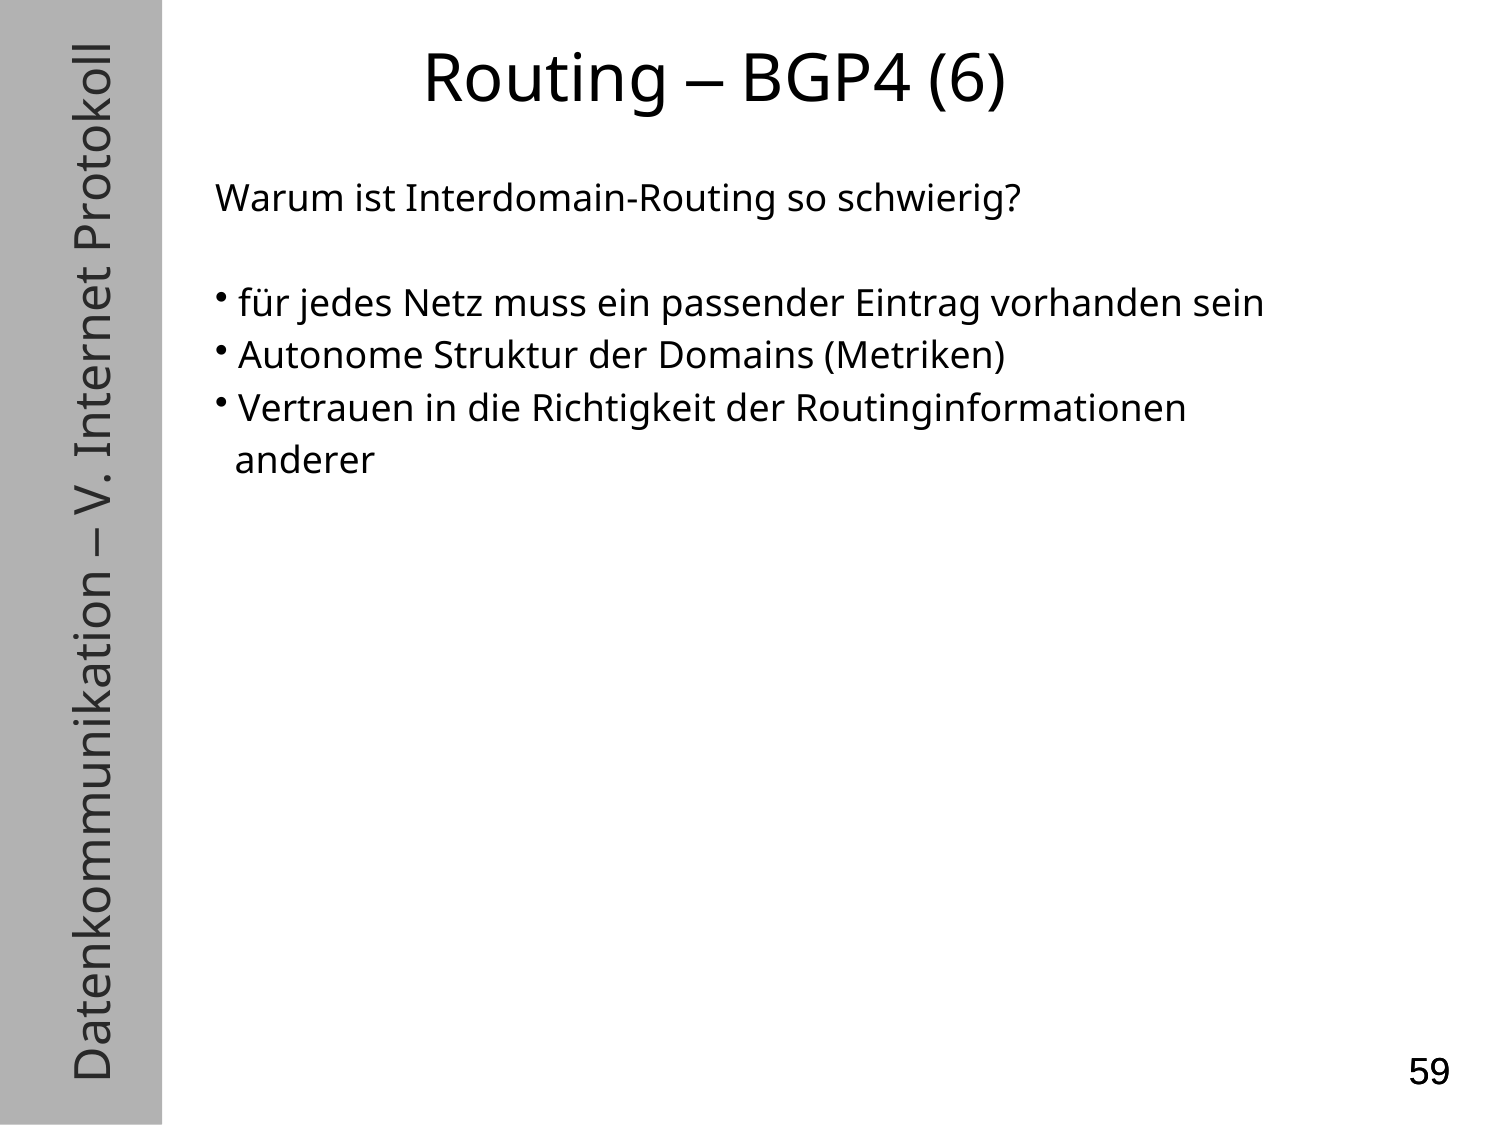

Routing – BGP4 (6)
Warum ist Interdomain-Routing so schwierig?
 für jedes Netz muss ein passender Eintrag vorhanden sein
 Autonome Struktur der Domains (Metriken)
 Vertrauen in die Richtigkeit der Routinginformationen
 anderer
Datenkommunikation – V. Internet Protokoll